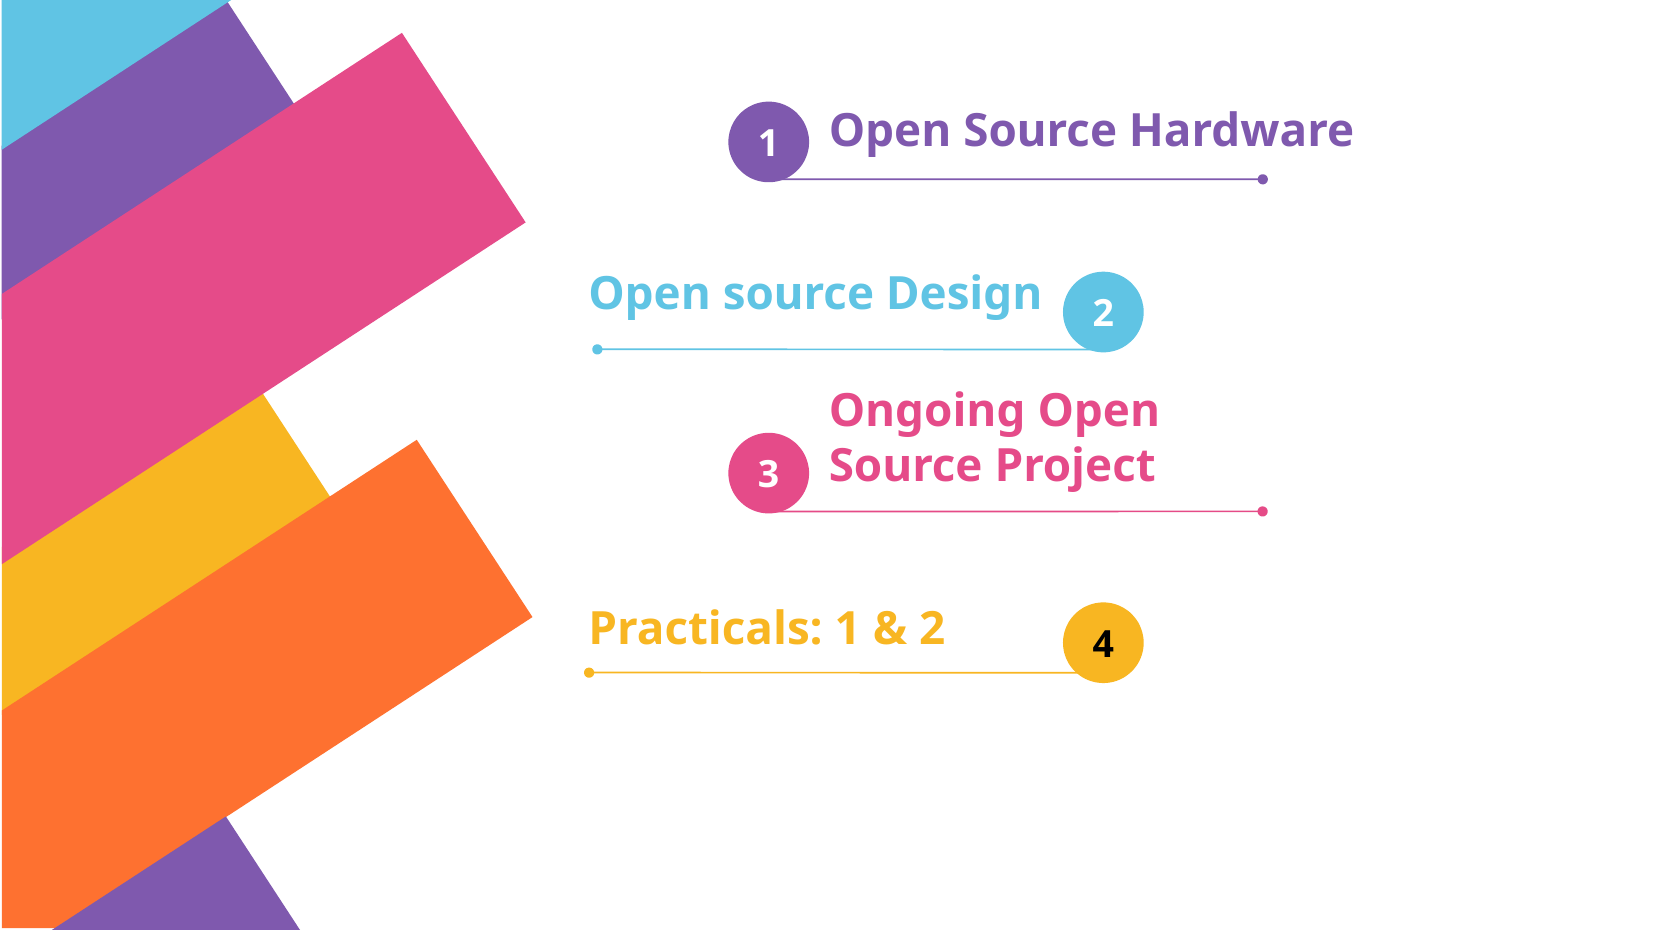

# Open Source Hardware
1
Open source Design
2
Ongoing Open Source Project
3
Practicals: 1 & 2
4